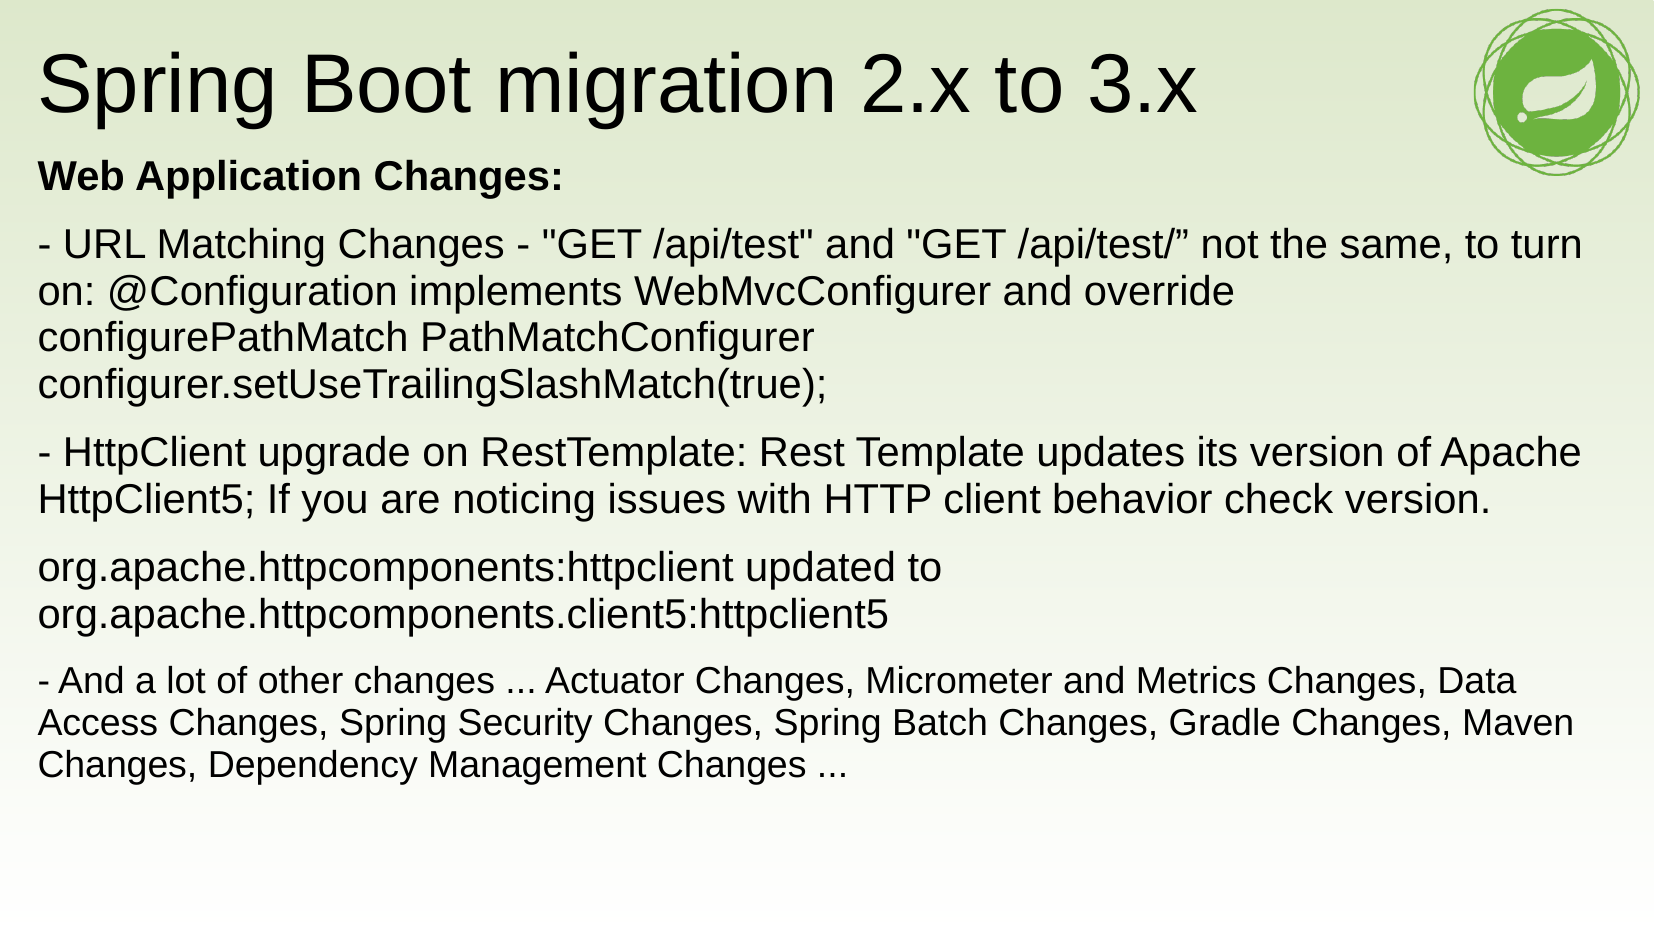

# Spring Boot migration 2.x to 3.x
Web Application Changes:
- URL Matching Changes - "GET /api/test" and "GET /api/test/” not the same, to turn on: @Configuration implements WebMvcConfigurer and override configurePathMatch PathMatchConfigurer configurer.setUseTrailingSlashMatch(true);
- HttpClient upgrade on RestTemplate: Rest Template updates its version of Apache HttpClient5; If you are noticing issues with HTTP client behavior check version.
org.apache.httpcomponents:httpclient updated to org.apache.httpcomponents.client5:httpclient5
- And a lot of other changes ... Actuator Changes, Micrometer and Metrics Changes, Data Access Changes, Spring Security Changes, Spring Batch Changes, Gradle Changes, Maven Changes, Dependency Management Changes ...